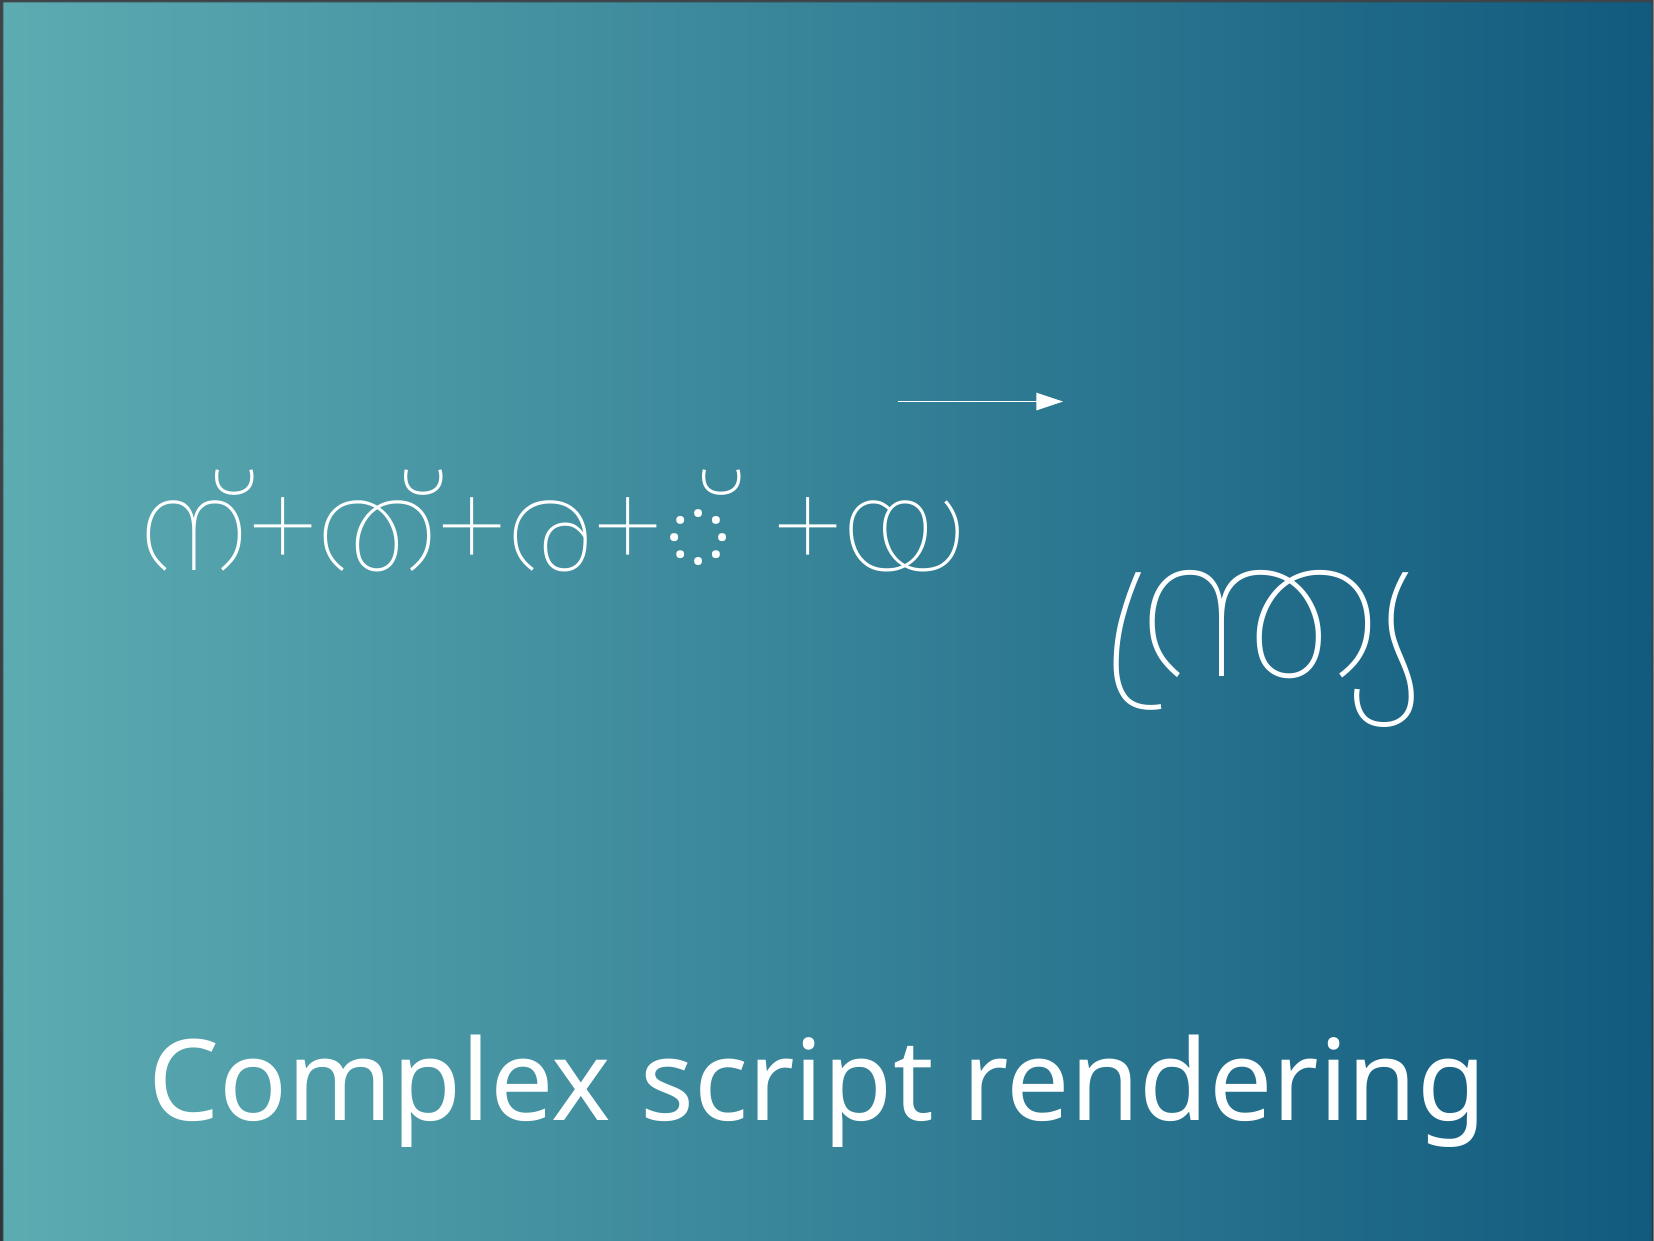

# ന്+ത്+ര+് +യ
 ന്ത്ര്യ
Complex script rendering